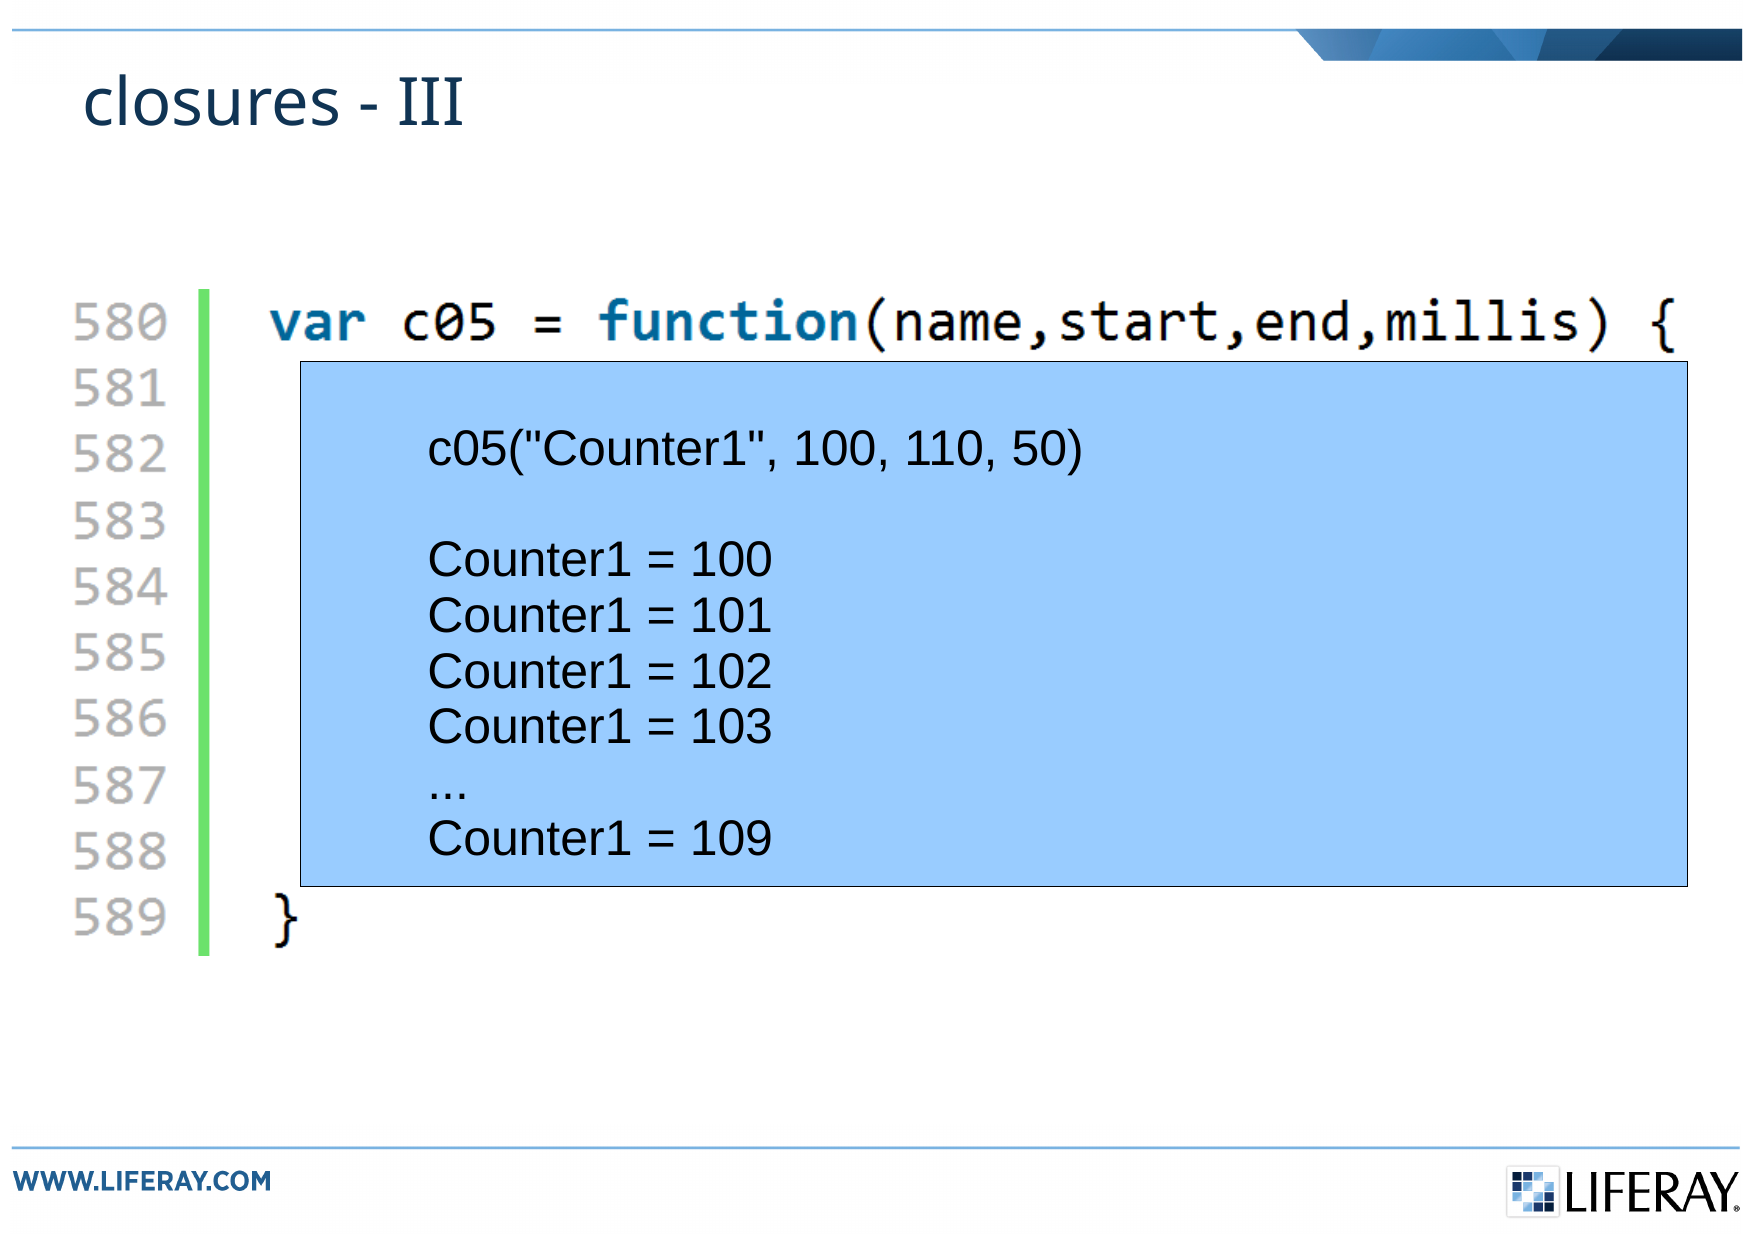

# closures - III
c05("Counter1", 100, 110, 50)
Counter1 = 100
Counter1 = 101
Counter1 = 102
Counter1 = 103
...
Counter1 = 109